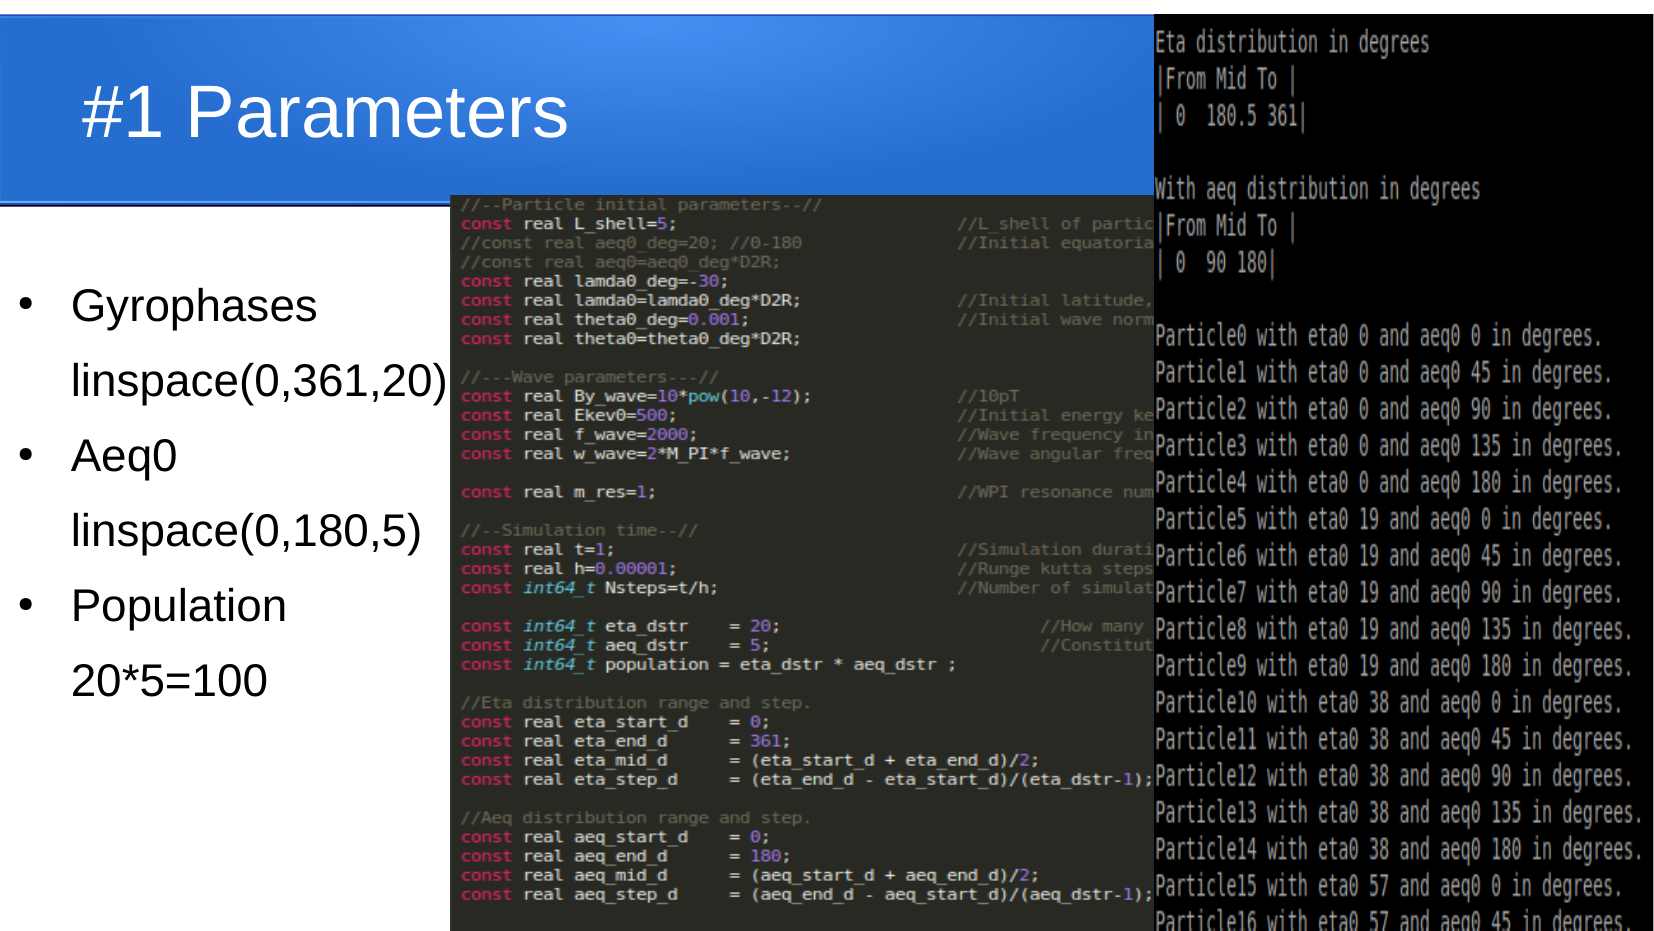

# #1 Parameters
Gyrophases
linspace(0,361,20)
Aeq0
linspace(0,180,5)
Population
20*5=100